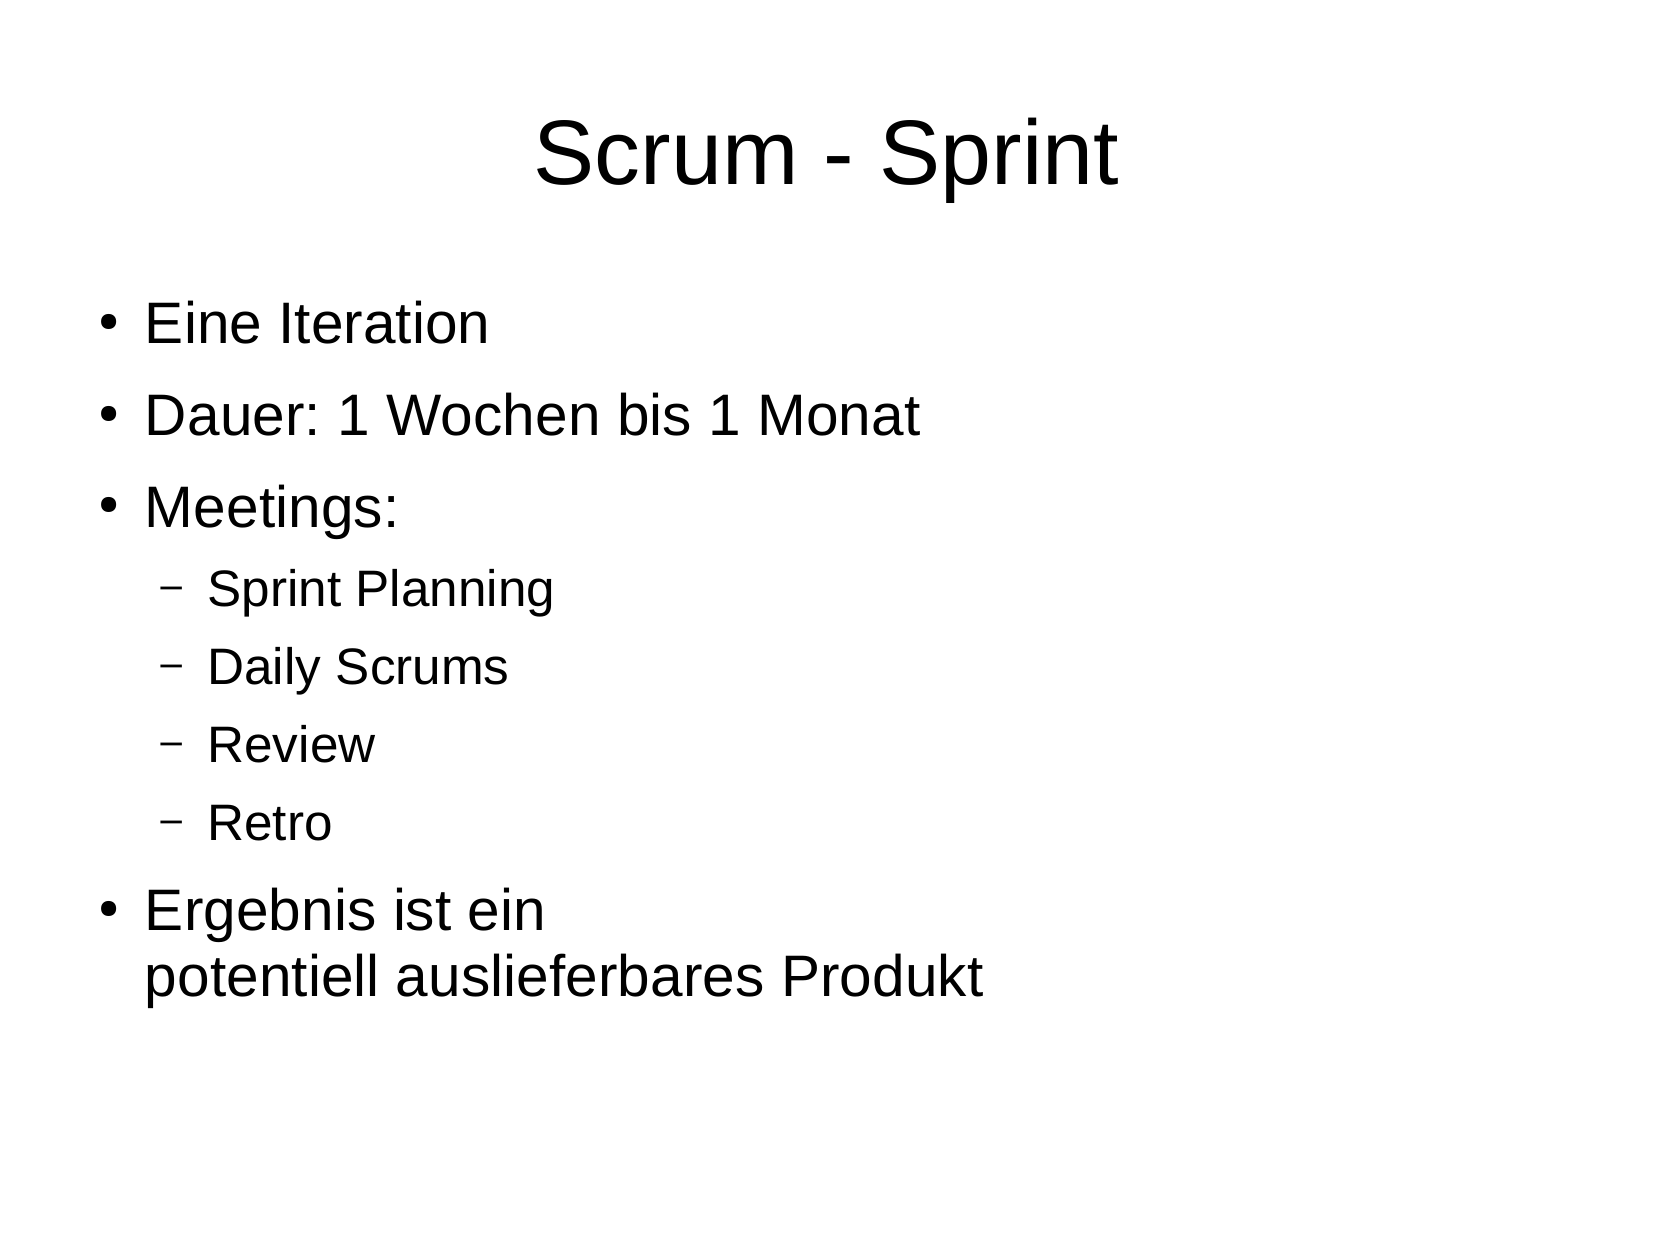

# Scrum - Sprint
Eine Iteration
Dauer: 1 Wochen bis 1 Monat
Meetings:
Sprint Planning
Daily Scrums
Review
Retro
Ergebnis ist ein
potentiell auslieferbares Produkt